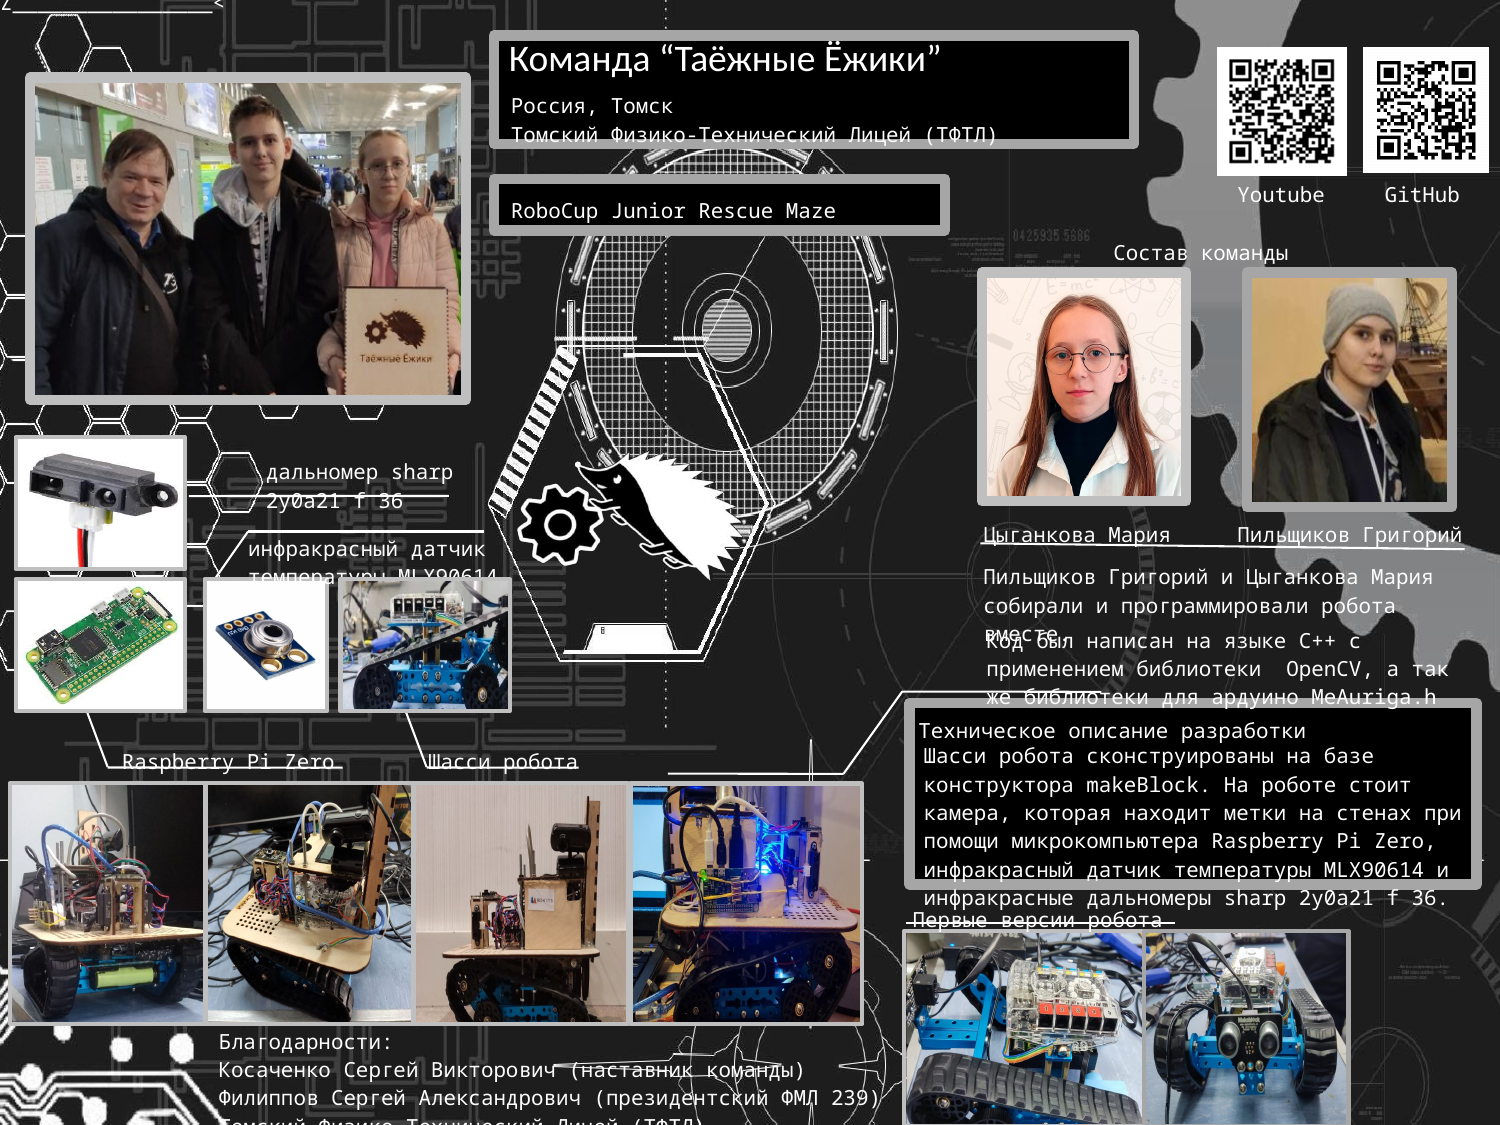

Z________________<
Команда “Таёжные Ёжики”
Россия, Томск
Томский Физико-Технический Лицей (ТФТЛ)
Youtube
GitHub
RoboCup Junior Rescue Maze
Состав команды
дальномер sharp 2y0a21 f 36
Цыганкова Мария
Пильщиков Григорий
инфракрасный датчик температуры MLX90614
Пильщиков Григорий и Цыганкова Мария собирали и программировали робота вместе.
Код был написан на языке C++ с применением библиотеки OpenCV, а так же библиотеки для ардуино MeAuriga.h
Техническое описание разработки
Шасси робота сконструированы на базе конструктора makeBlock. На роботе стоит камера, которая находит метки на стенах при помощи микрокомпьютера Raspberry Pi Zero, инфракрасный датчик температуры MLX90614 и инфракрасные дальномеры sharp 2y0a21 f 36.
 Raspberry Pi Zero
Шасси робота
Первые версии робота
Благодарности:
Косаченко Сергей Викторович (наставник команды)
Филиппов Сергей Александрович (президентский ФМЛ 239)
Томский Физико-Технический Лицей (ТФТЛ)
Томская Электронная Компания (ТЭК)